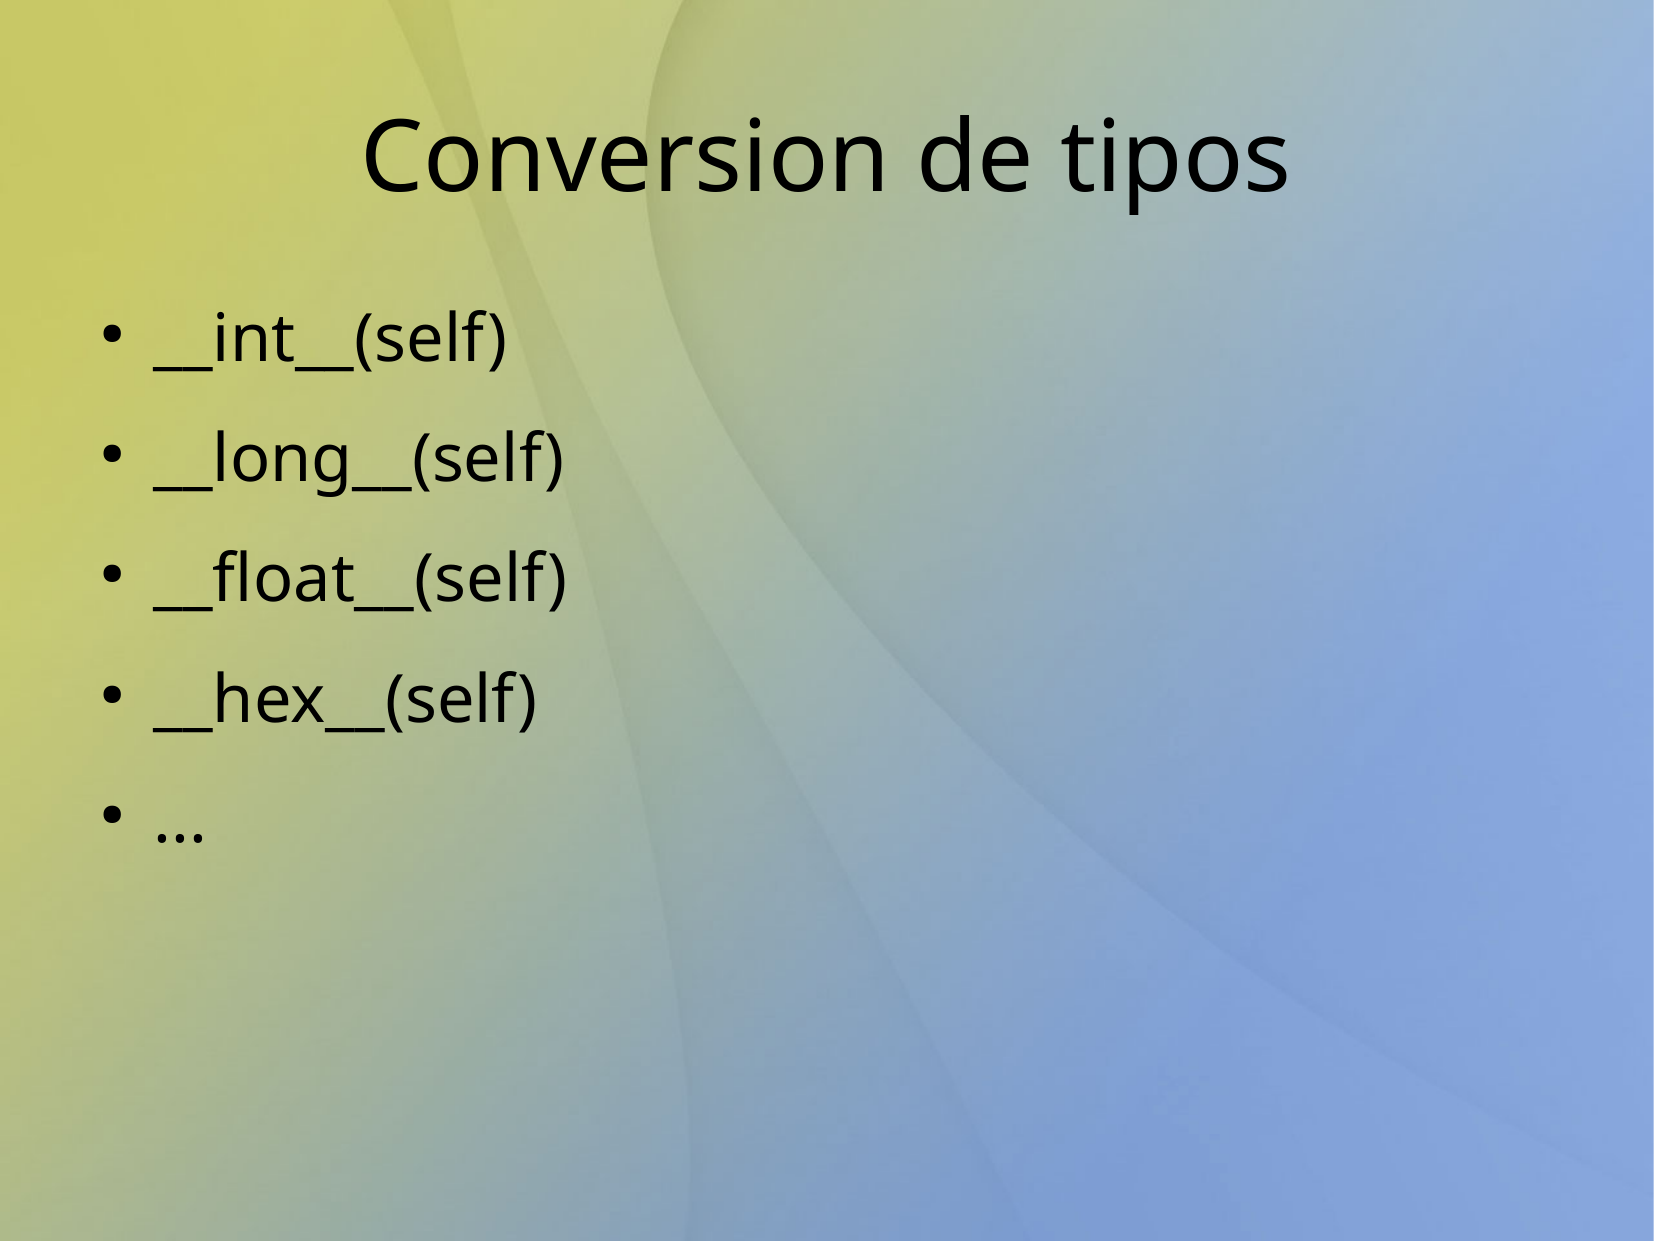

# Conversion de tipos
__int__(self)
__long__(self)
__float__(self)
__hex__(self)
...